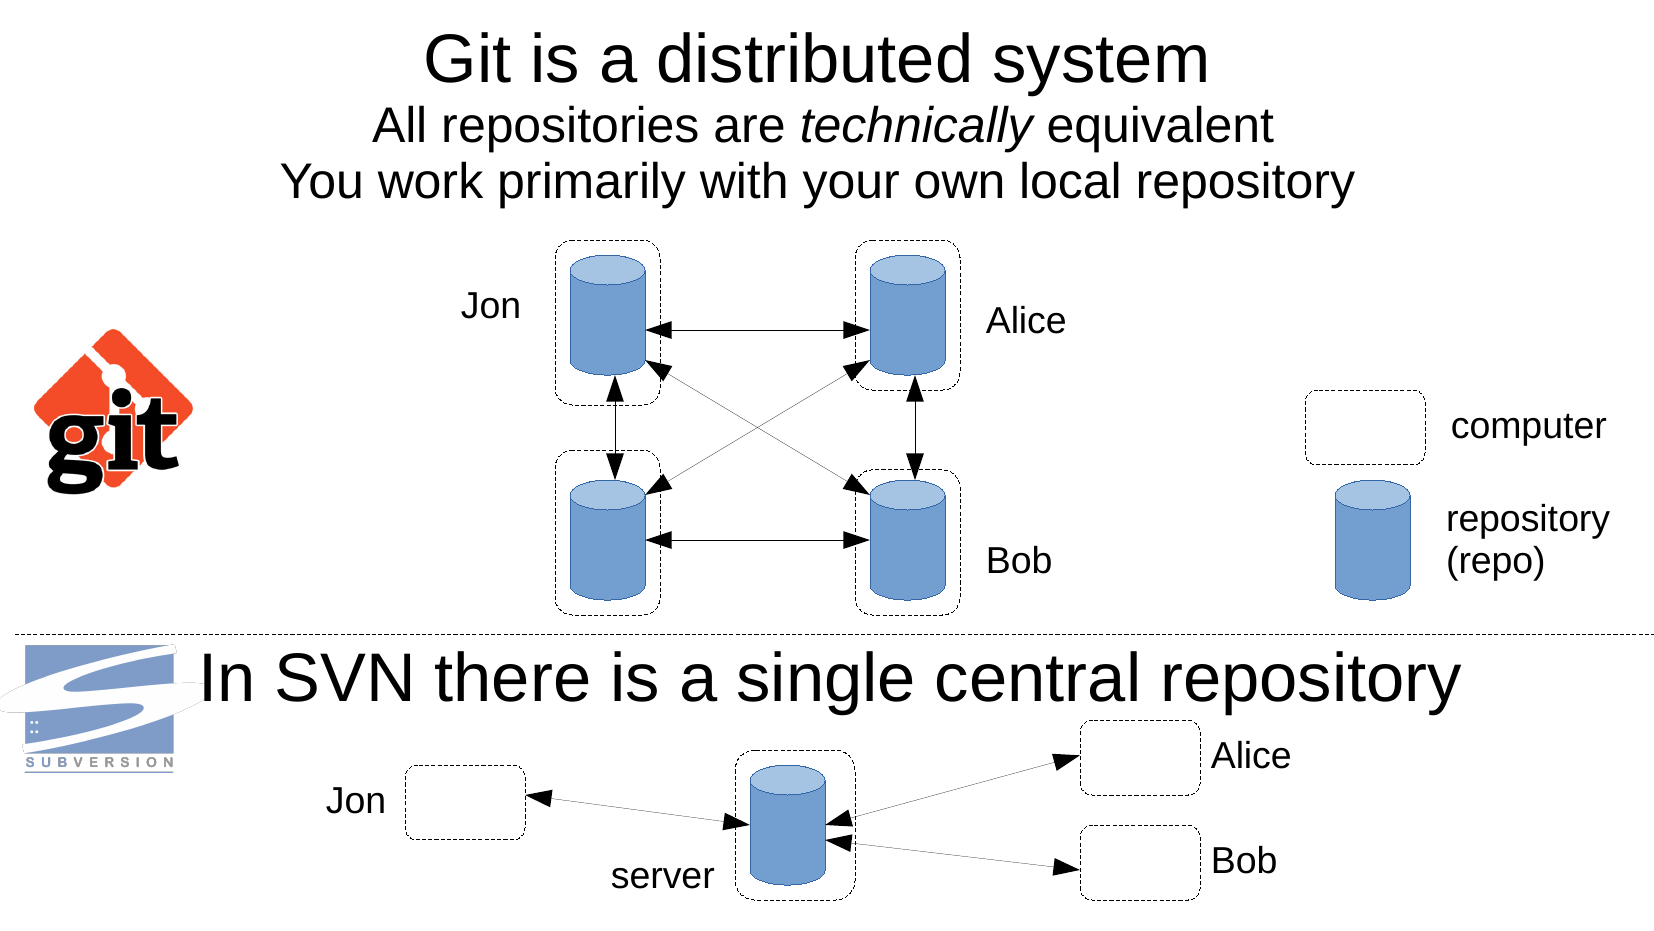

# Git is a distributed system All repositories are technically equivalent You work primarily with your own local repository
Jon
Alice
computer
repository
(repo)
Bob
In SVN there is a single central repository
Alice
Jon
Bob
server